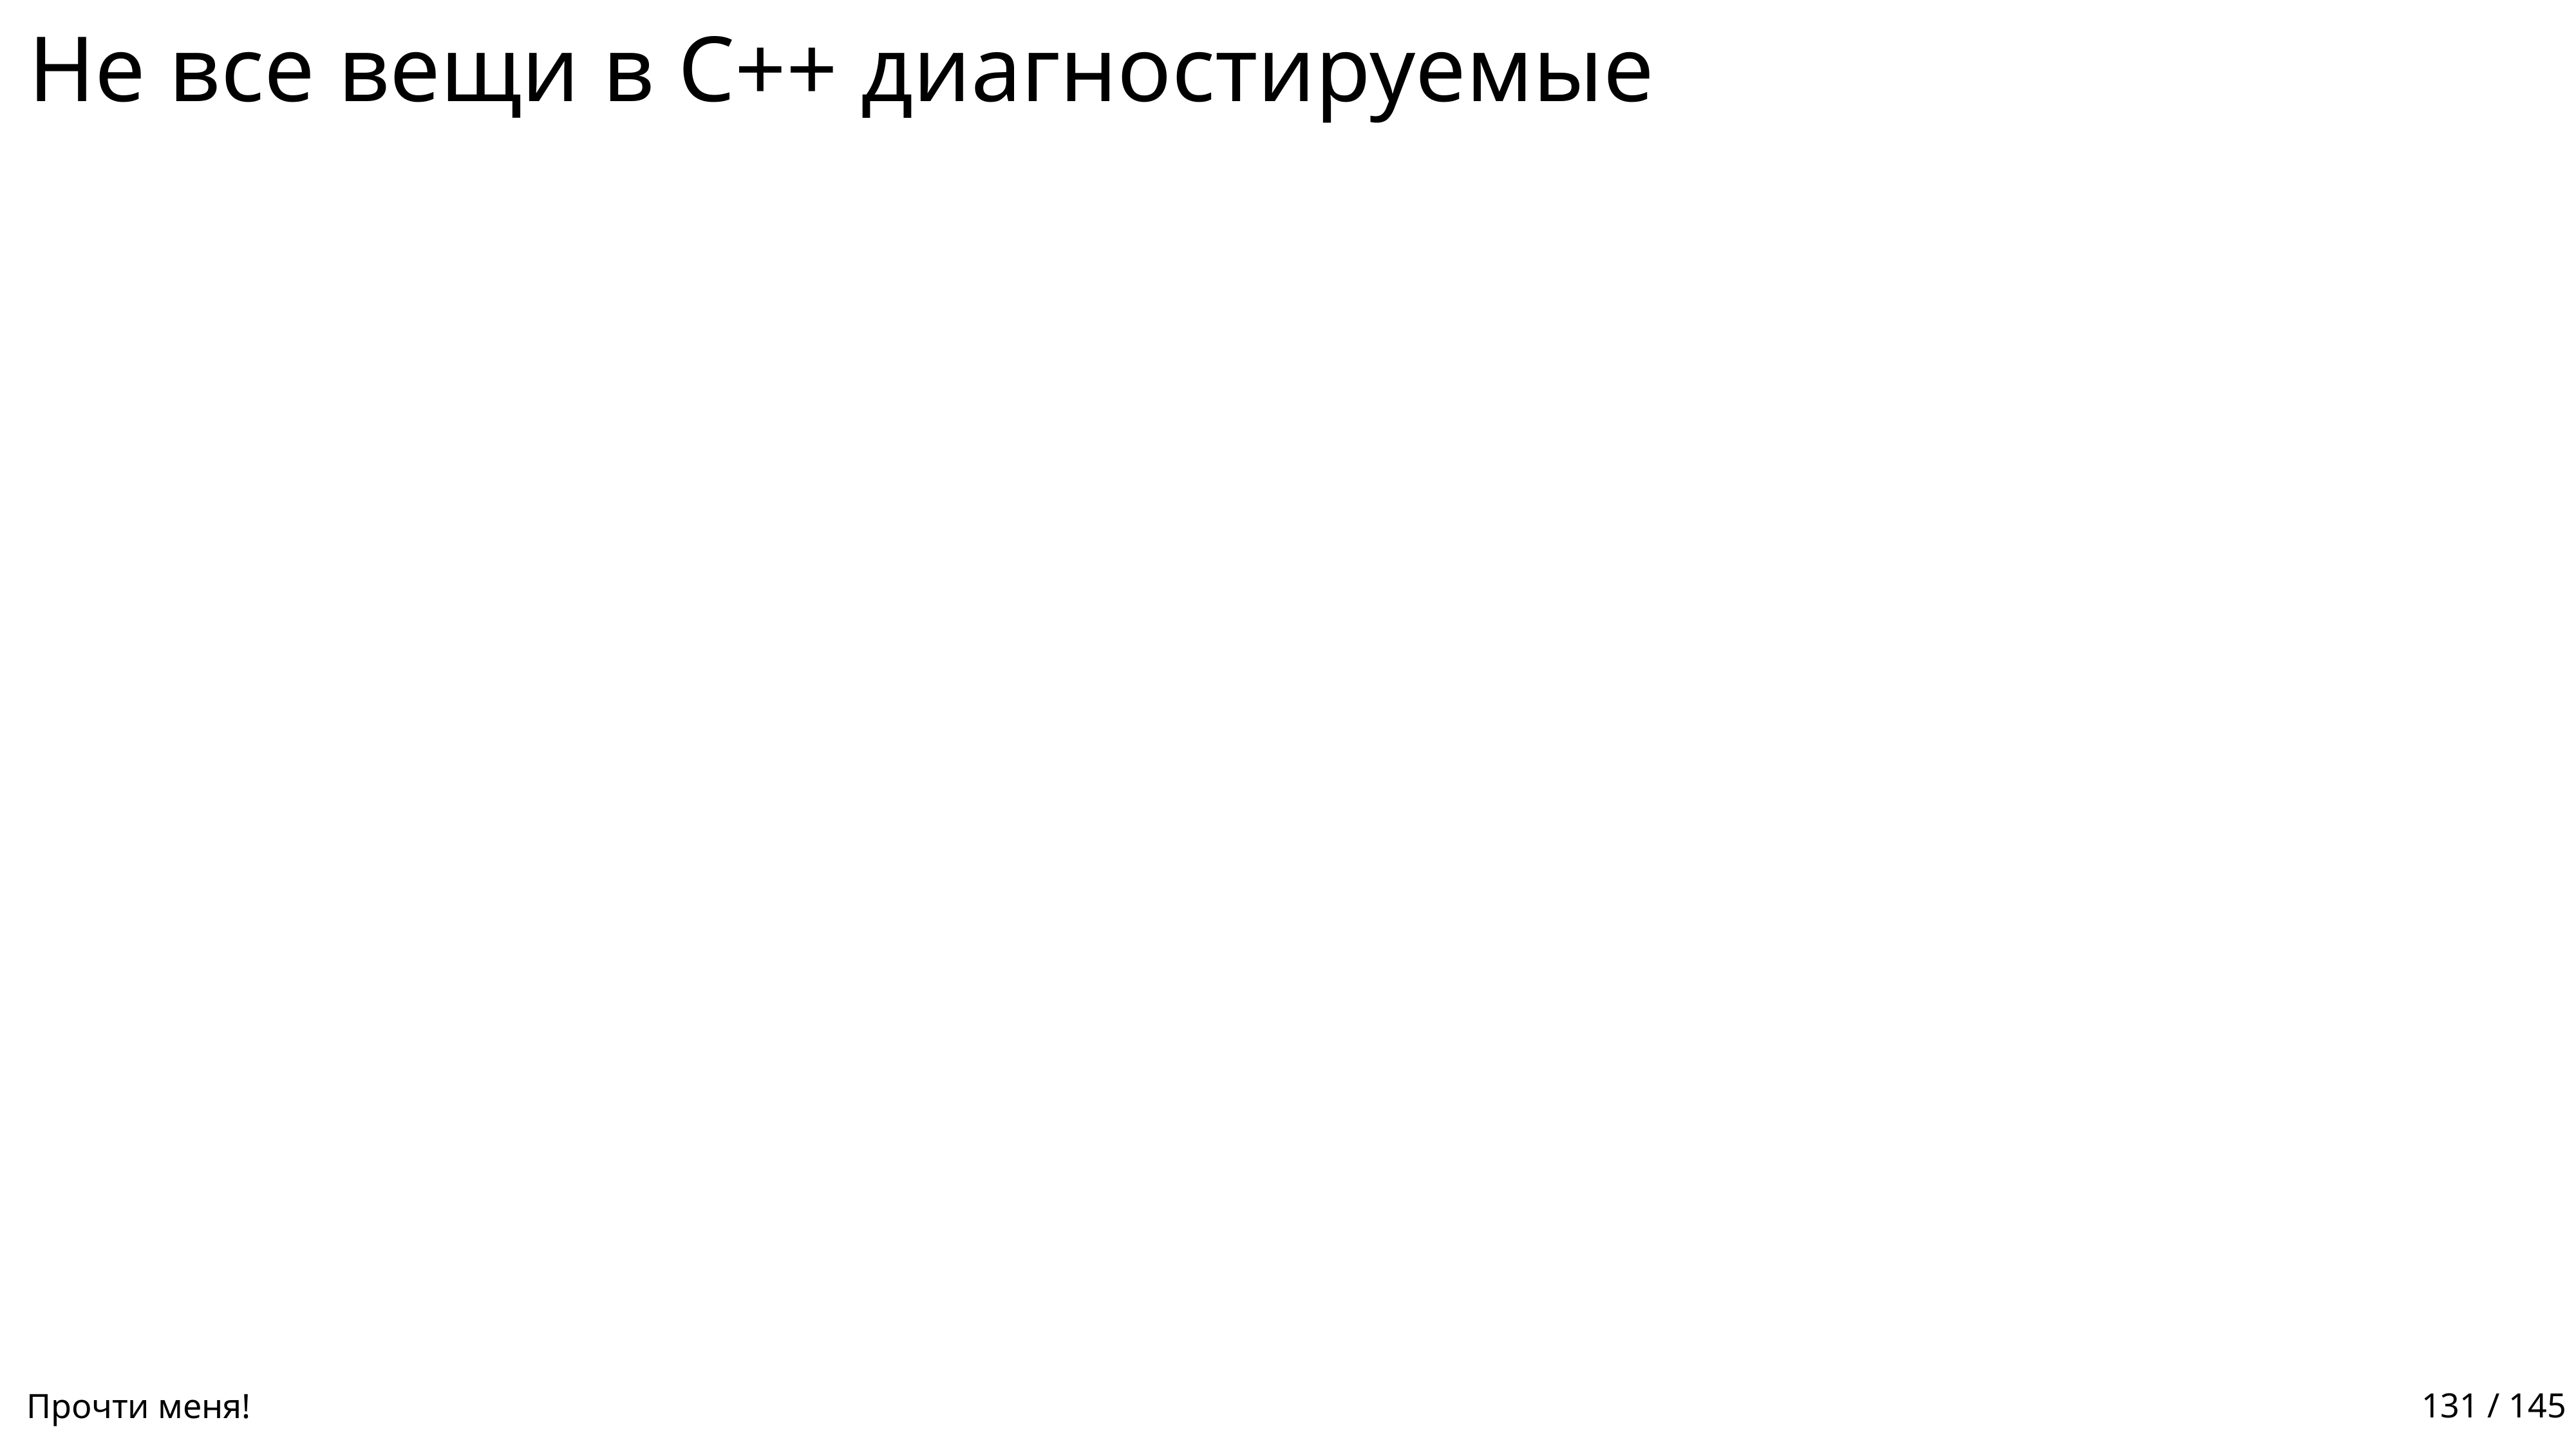

# Не все вещи в C++ диагностируемые
Прочти меня!